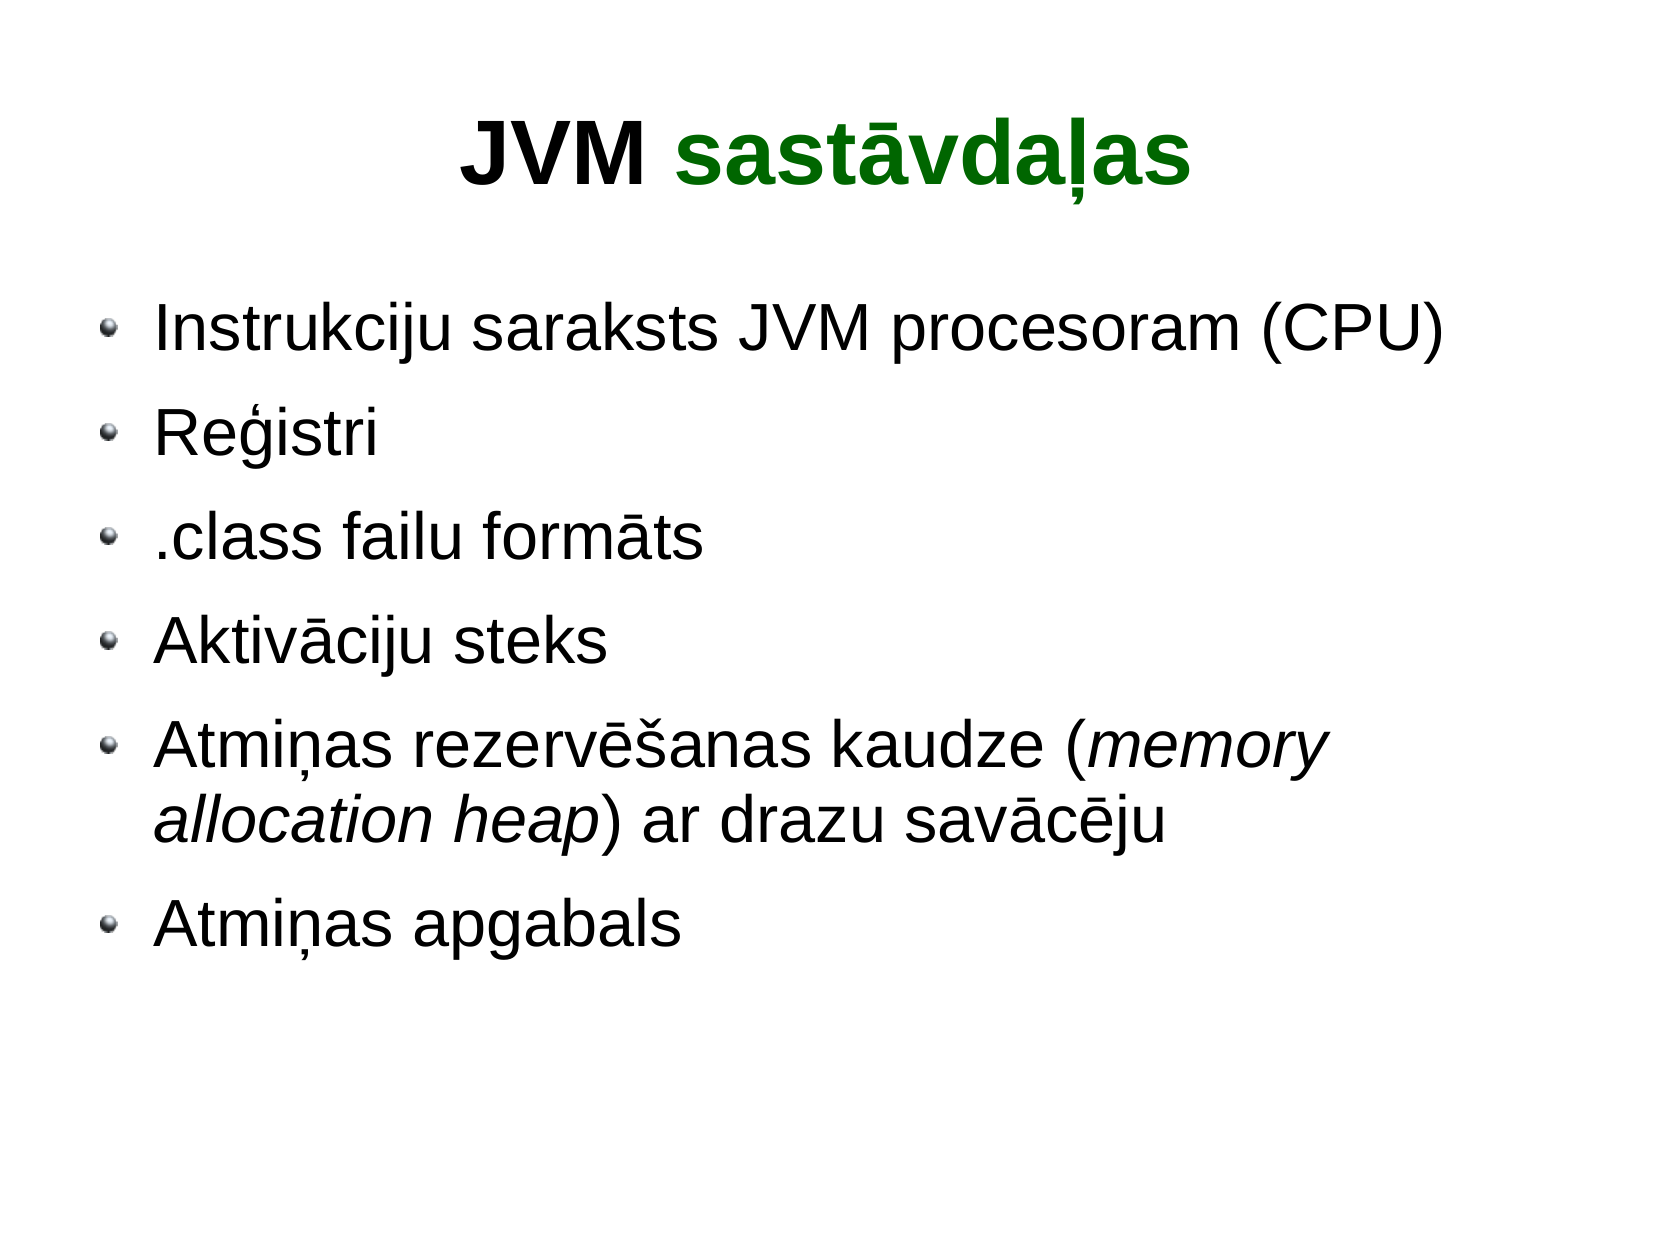

# JVM sastāvdaļas
Instrukciju saraksts JVM procesoram (CPU)
Reģistri
.class failu formāts
Aktivāciju steks
Atmiņas rezervēšanas kaudze (memory allocation heap) ar drazu savācēju
Atmiņas apgabals